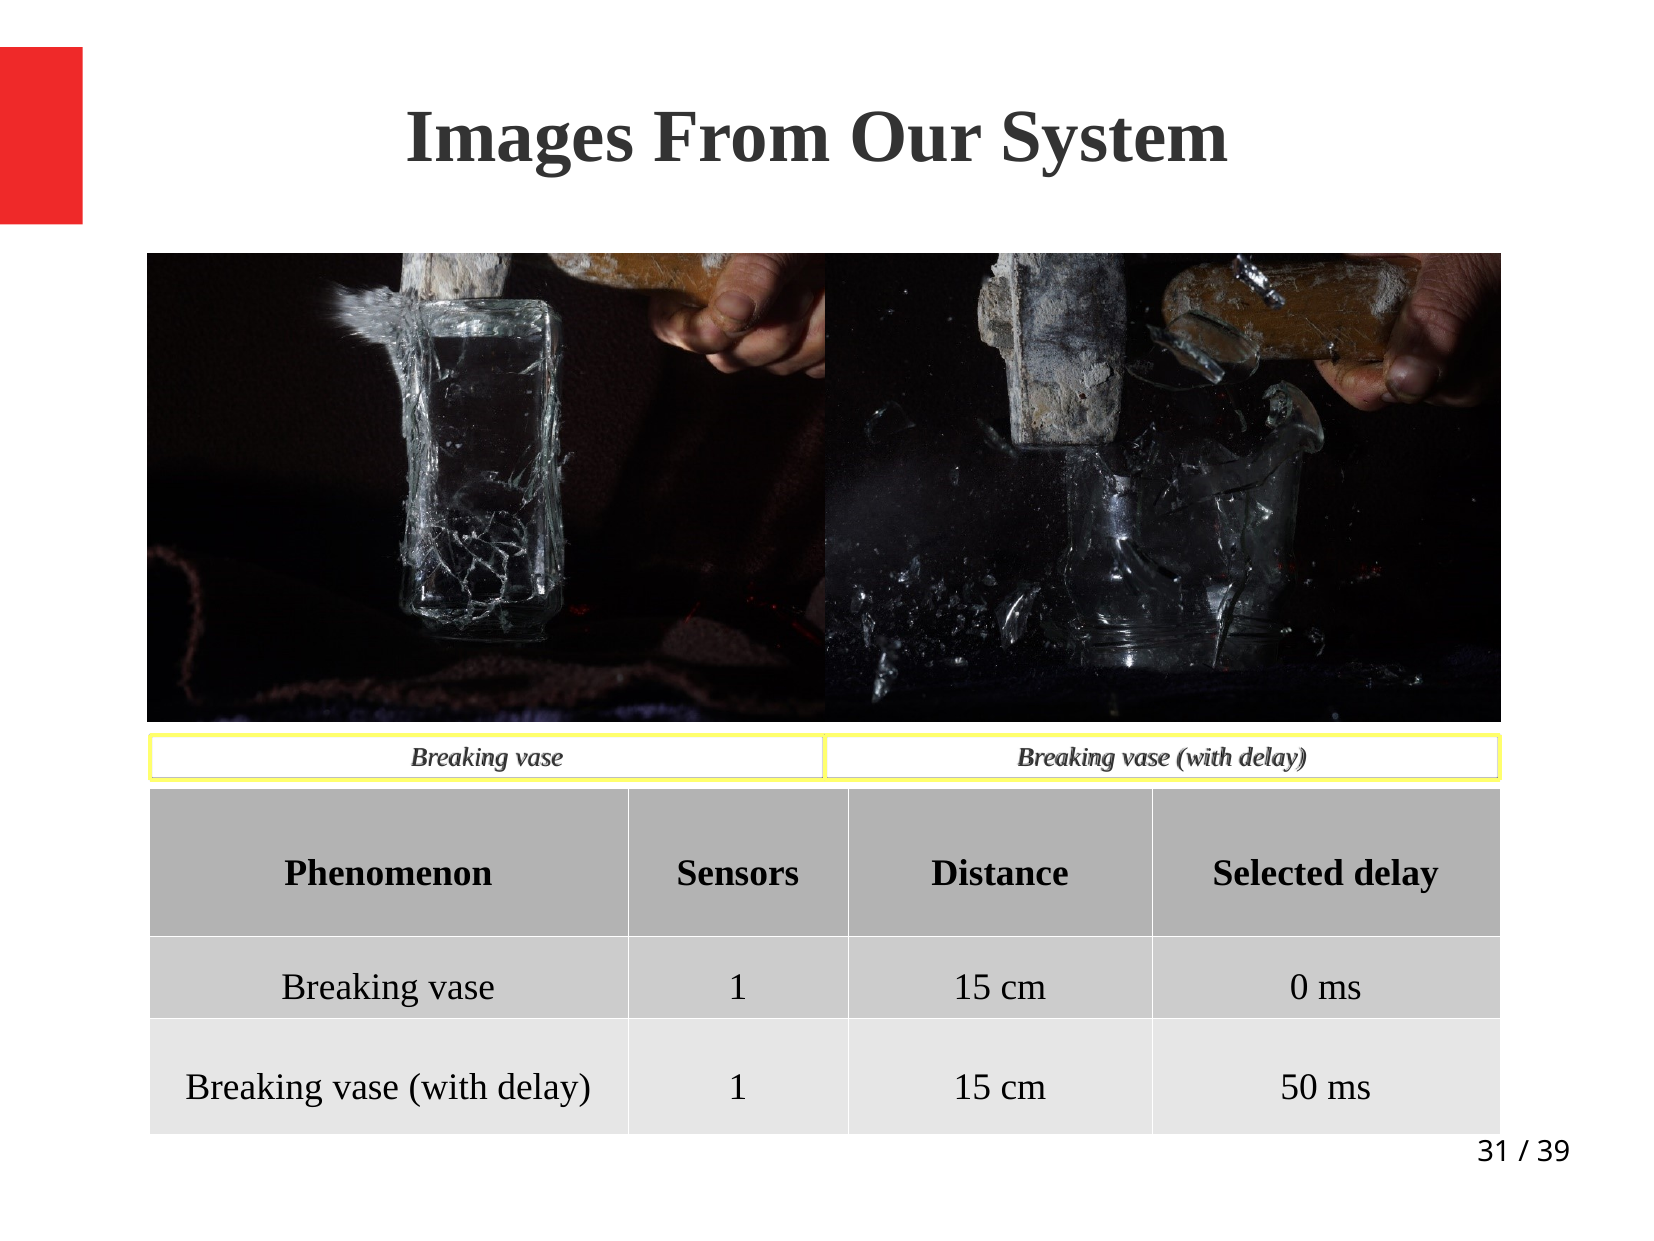

# Images From Our System
Breaking vase
Breaking vase (with delay)
| Phenomenon | Sensors | Distance | Selected delay |
| --- | --- | --- | --- |
| Breaking vase | 1 | 15 cm | 0 ms |
| Breaking vase (with delay) | 1 | 15 cm | 50 ms |
31